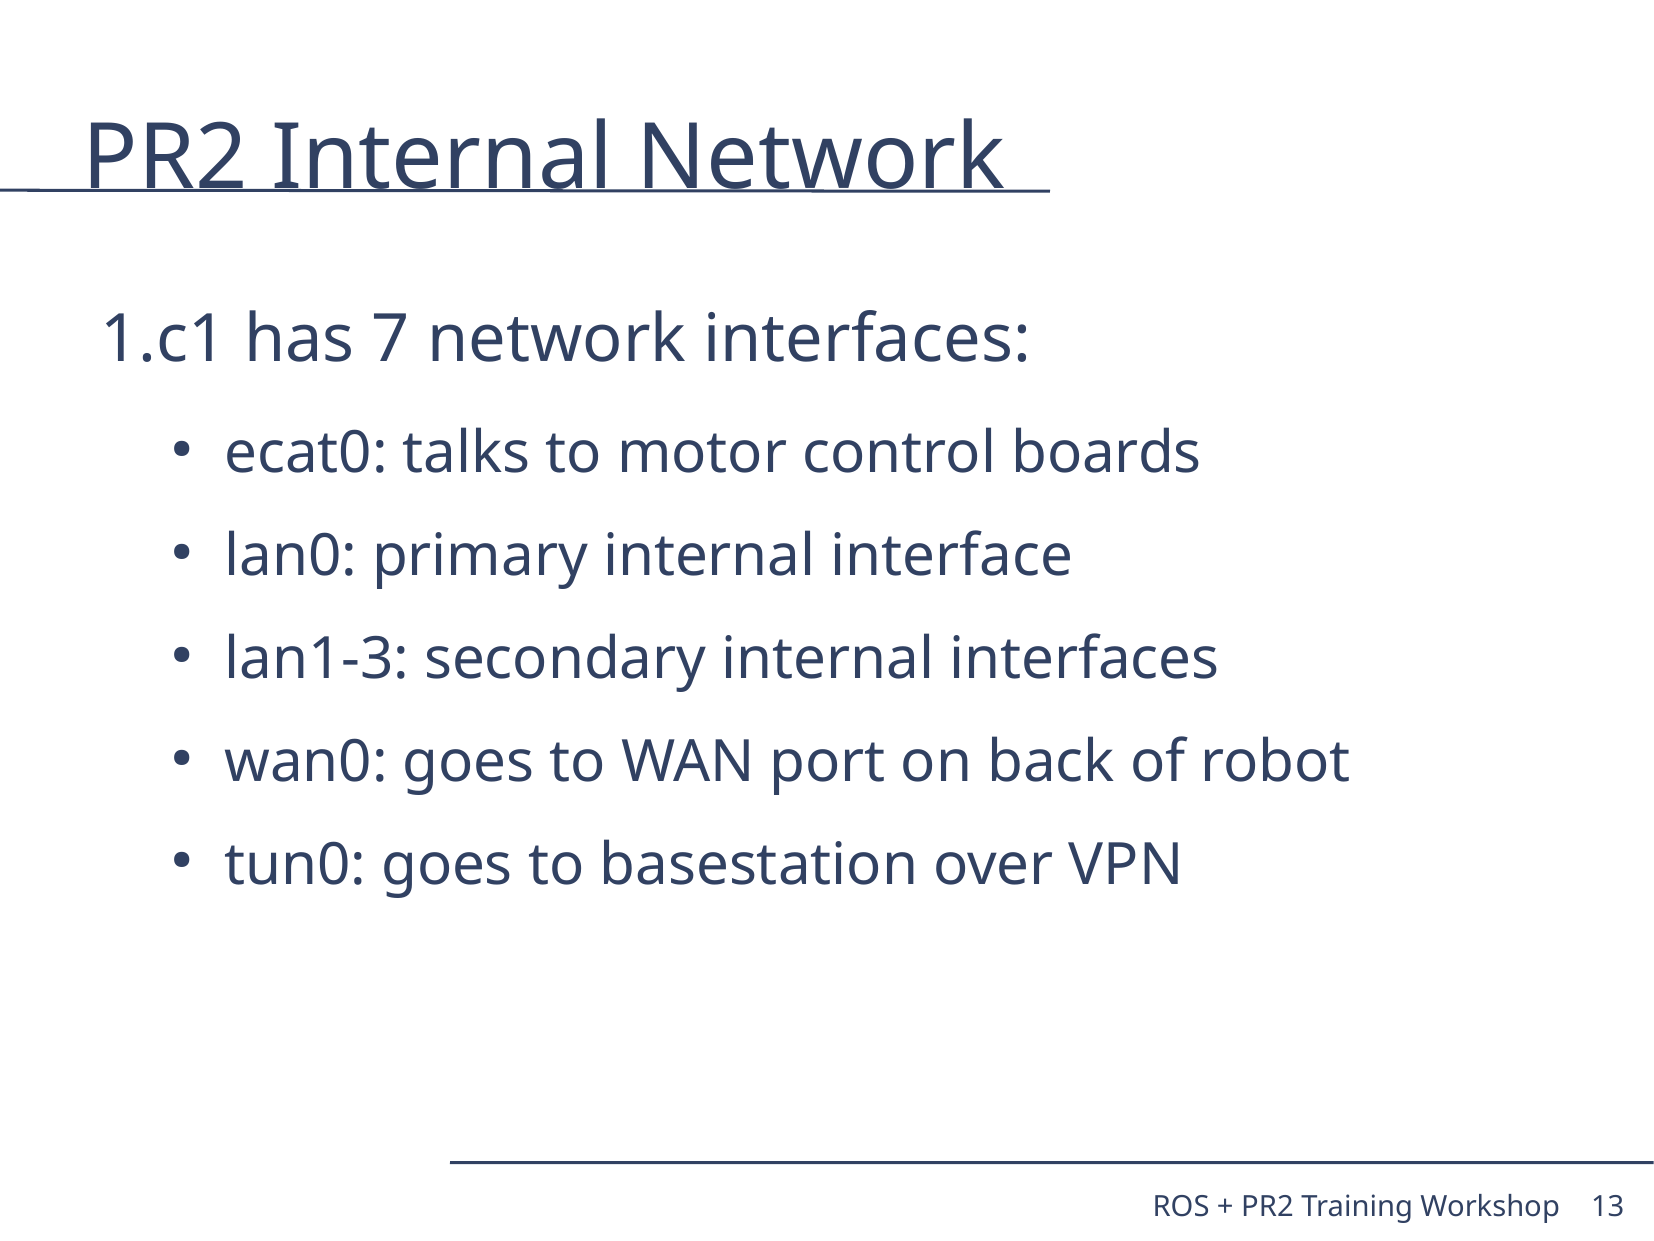

# PR2 Internal Network
c1 has 7 network interfaces:
ecat0: talks to motor control boards
lan0: primary internal interface
lan1-3: secondary internal interfaces
wan0: goes to WAN port on back of robot
tun0: goes to basestation over VPN